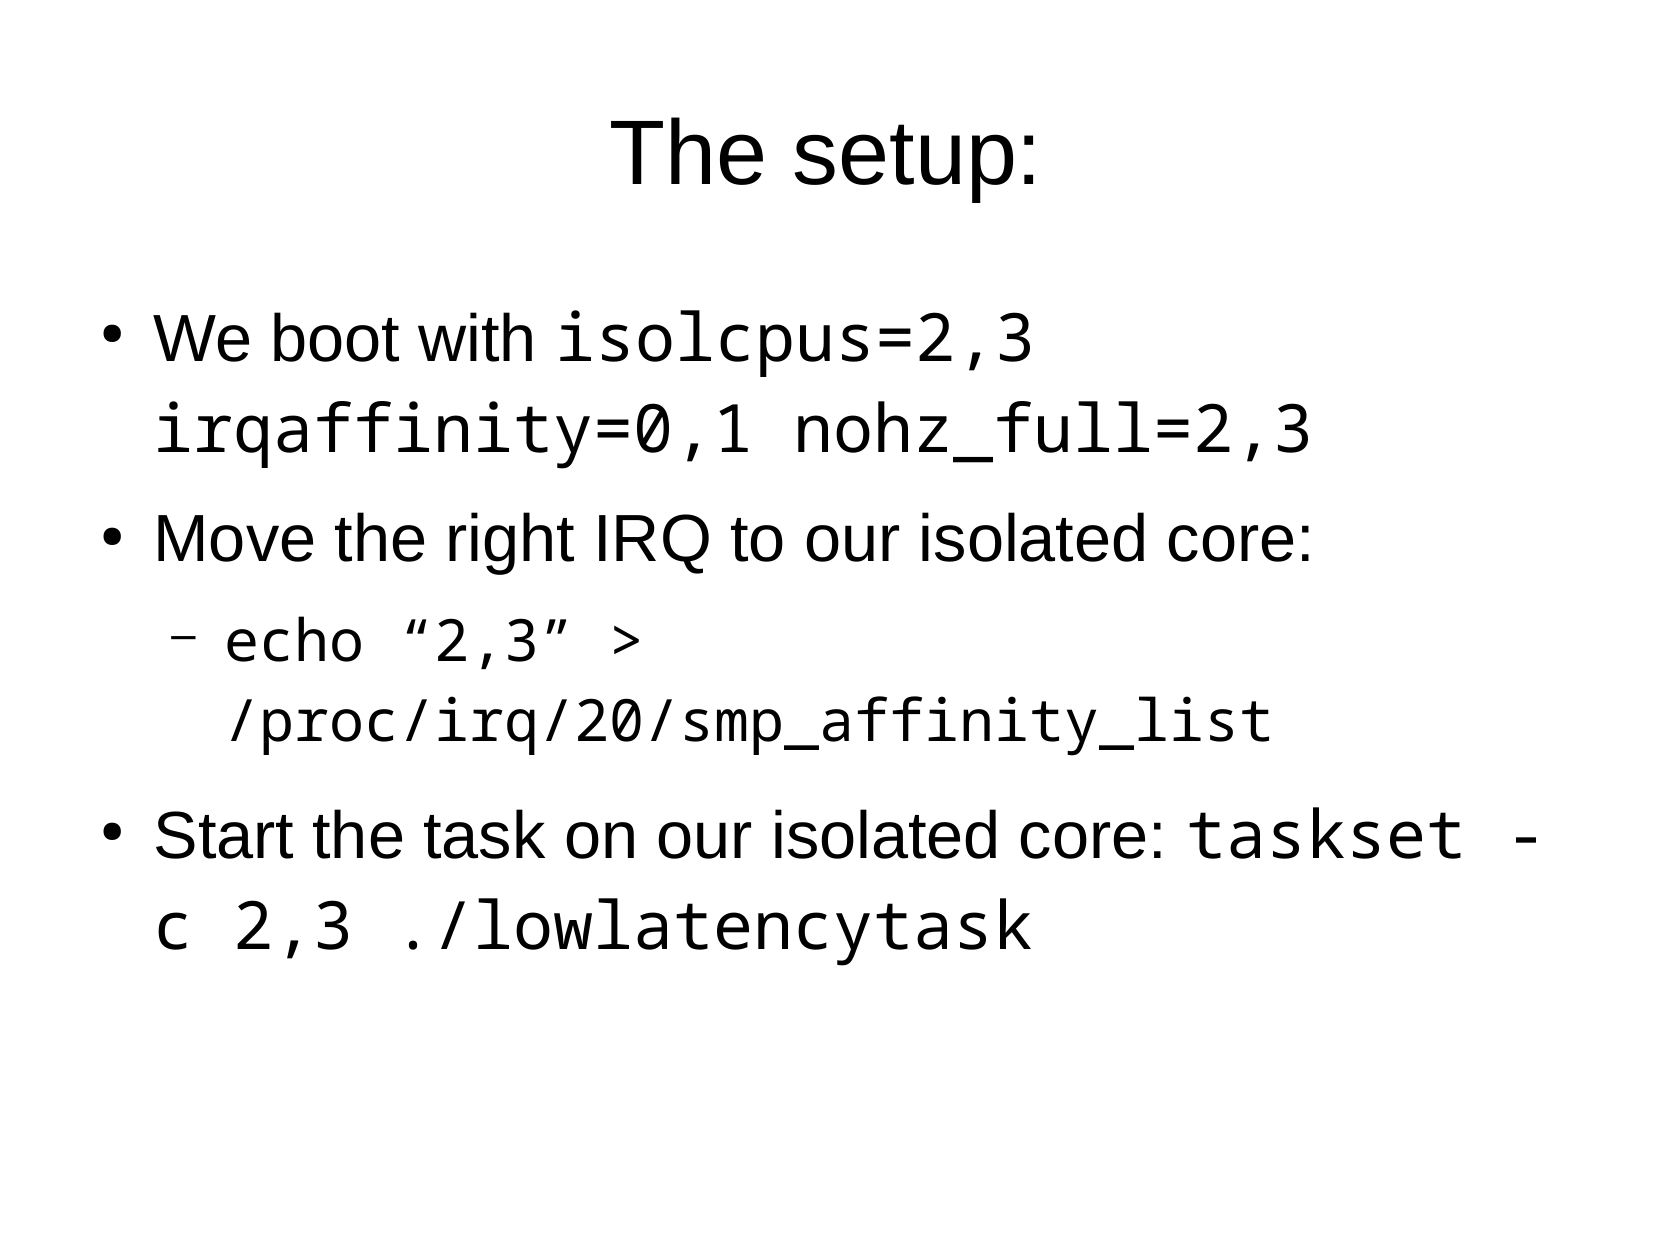

# The setup:
We boot with isolcpus=2,3 irqaffinity=0,1 nohz_full=2,3
Move the right IRQ to our isolated core:
echo “2,3” > /proc/irq/20/smp_affinity_list
Start the task on our isolated core: taskset -c 2,3 ./lowlatencytask